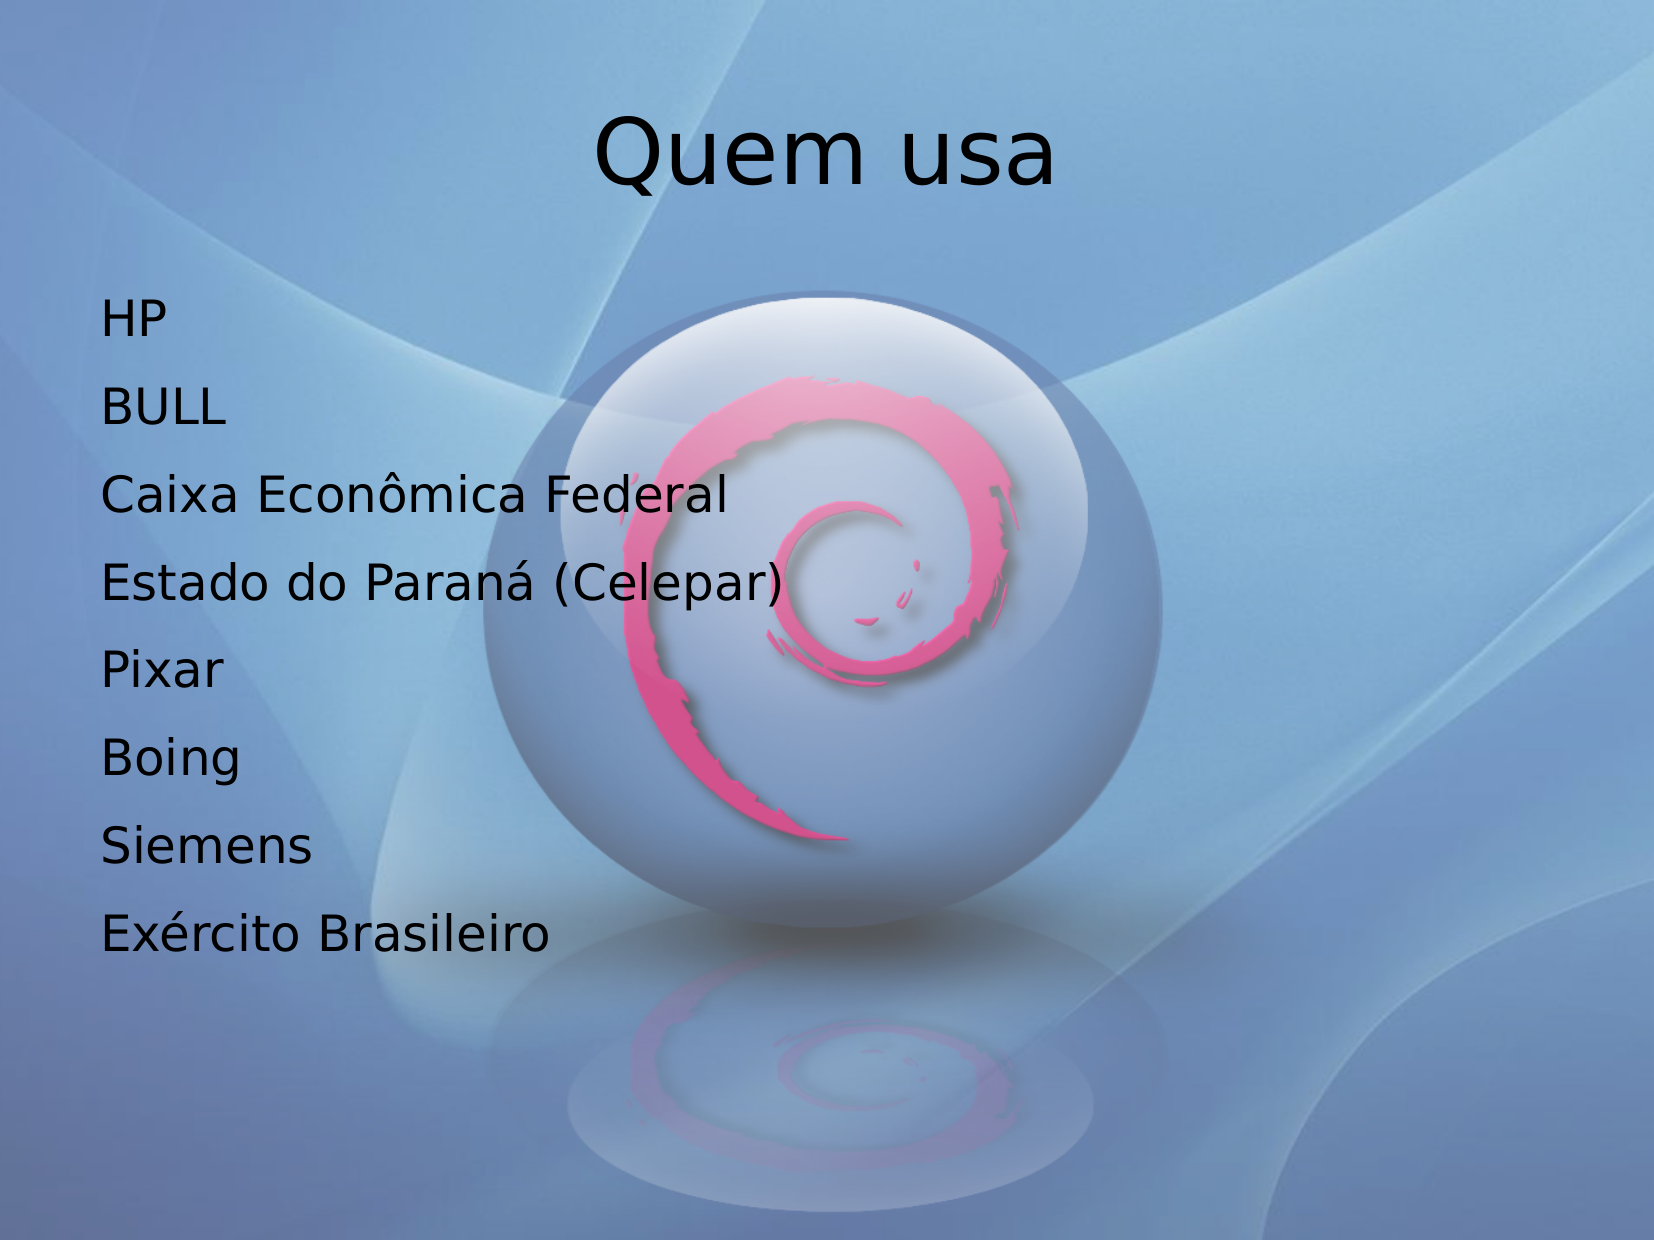

# Quem usa
HP
BULL
Caixa Econômica Federal
Estado do Paraná (Celepar)
Pixar
Boing
Siemens
Exército Brasileiro